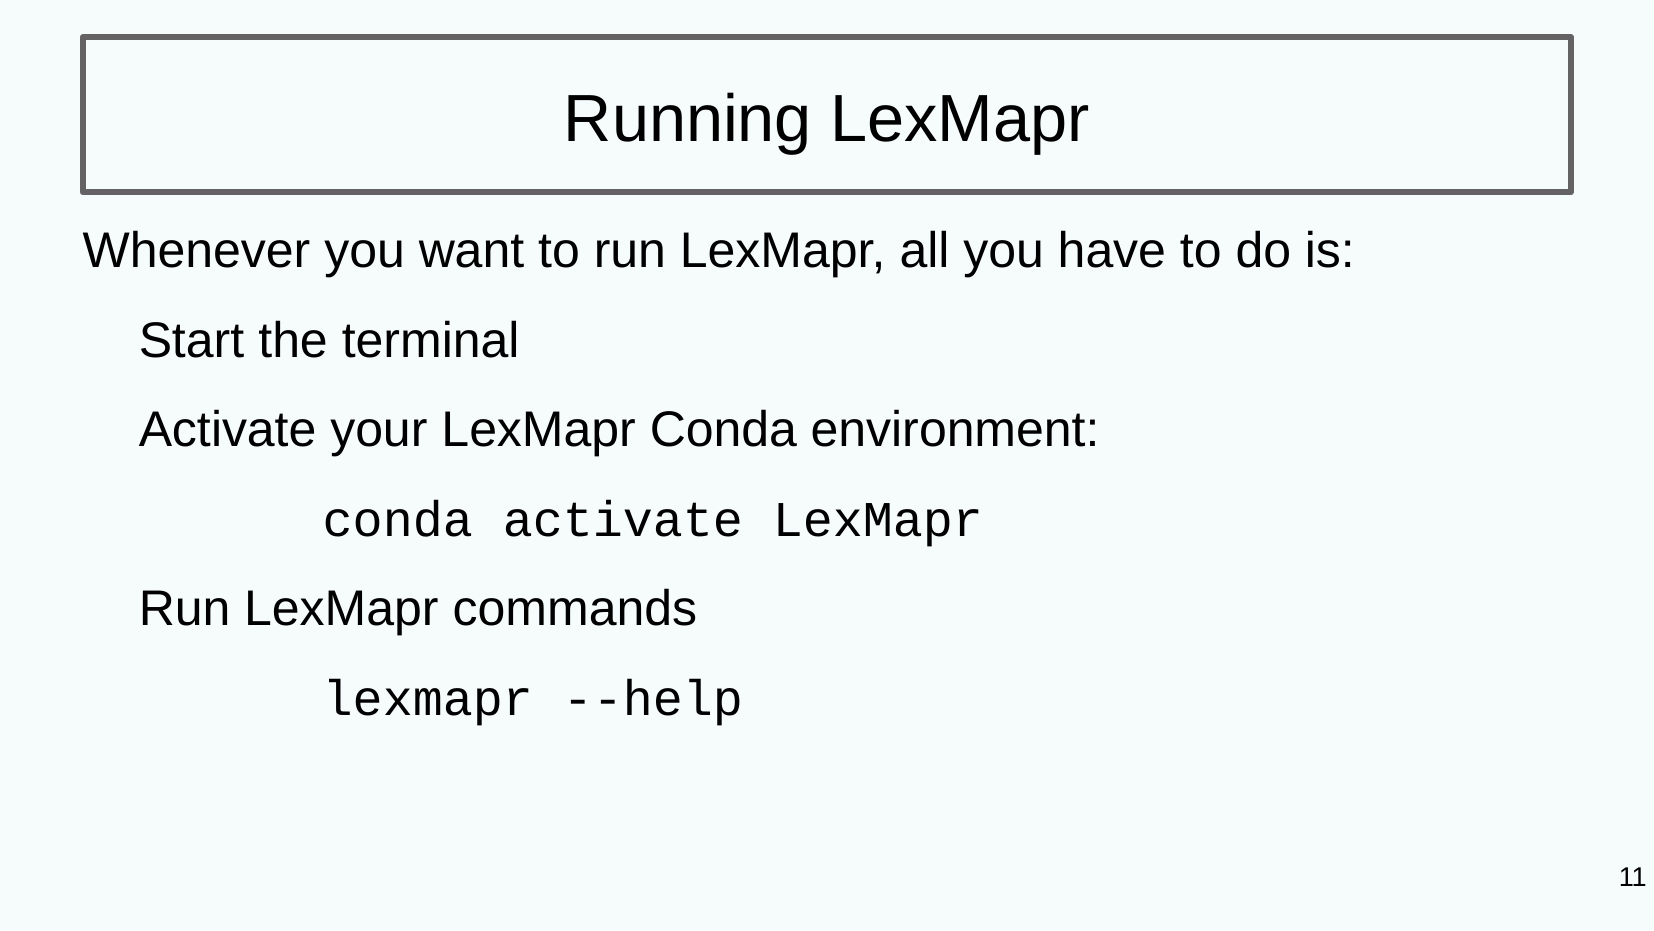

Running LexMapr
Whenever you want to run LexMapr, all you have to do is:
 Start the terminal
 Activate your LexMapr Conda environment:
 conda activate LexMapr
 Run LexMapr commands
 lexmapr --help